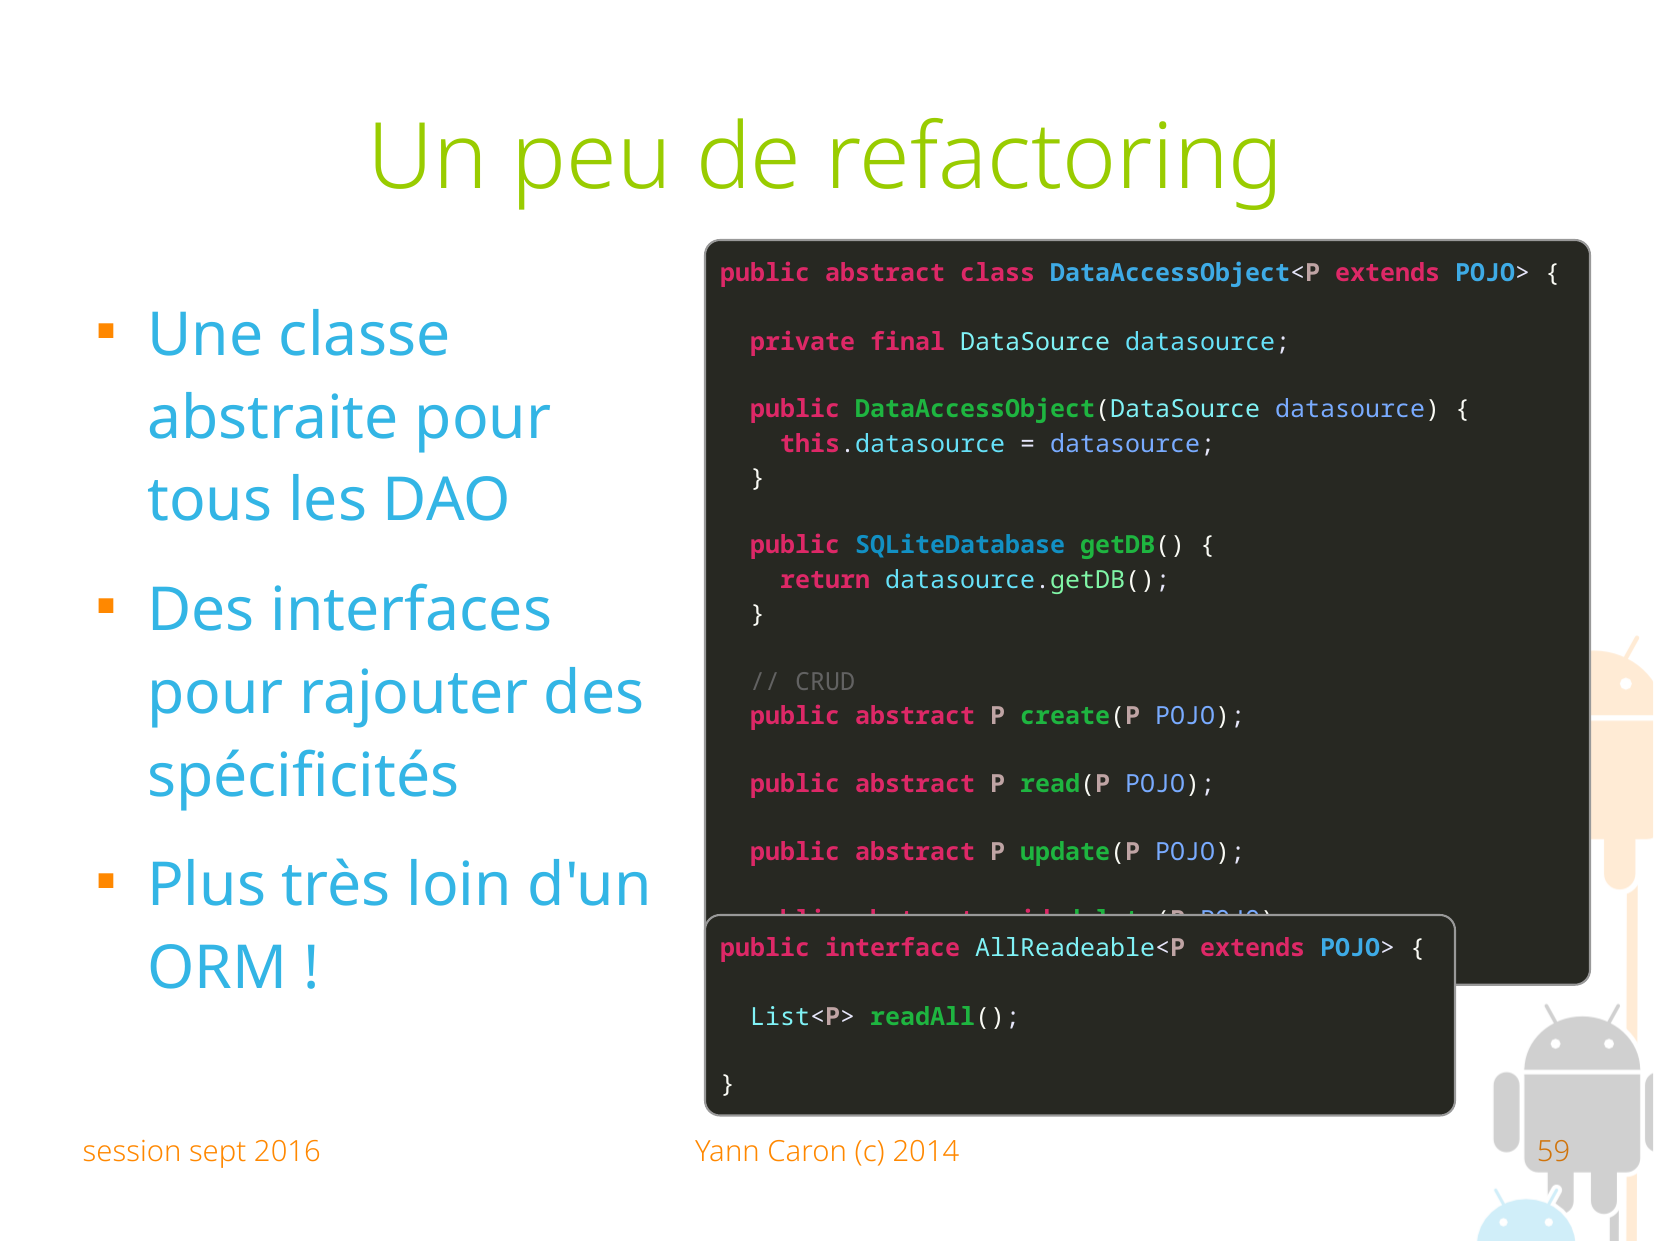

# Un peu de refactoring
public abstract class DataAccessObject<P extends POJO> {
 private final DataSource datasource;
 public DataAccessObject(DataSource datasource) {
 this.datasource = datasource;
 }
 public SQLiteDatabase getDB() {
 return datasource.getDB();
 }
 // CRUD
 public abstract P create(P POJO);
 public abstract P read(P POJO);
 public abstract P update(P POJO);
 public abstract void delete(P POJO);
}
Une classe abstraite pour tous les DAO
Des interfaces pour rajouter des spécificités
Plus très loin d'un ORM !
public interface AllReadeable<P extends POJO> {
 List<P> readAll();
}
session sept 2016
Yann Caron (c) 2014
59